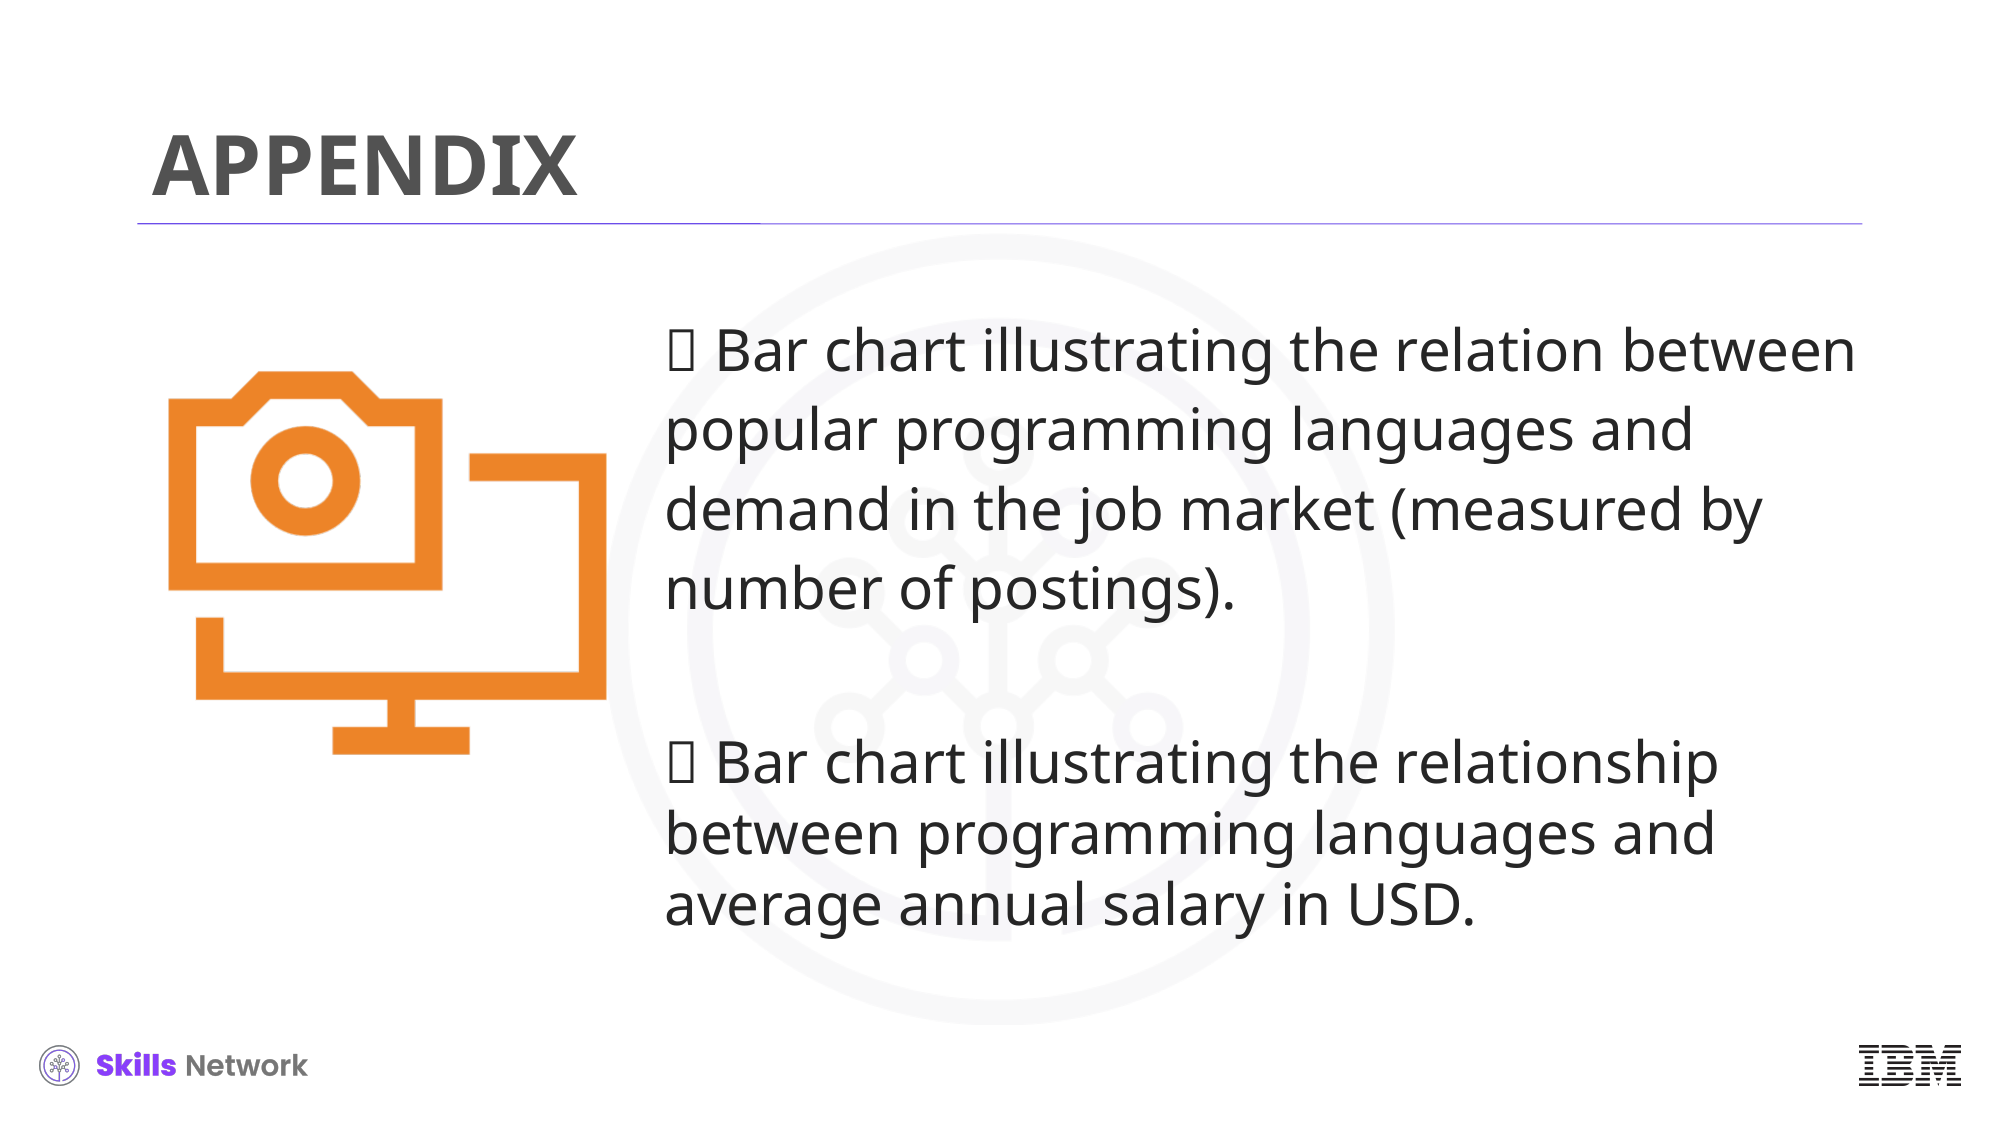

# APPENDIX
🔹 Bar chart illustrating the relation between popular programming languages and demand in the job market (measured by number of postings).
🔹 Bar chart illustrating the relationship between programming languages and average annual salary in USD.